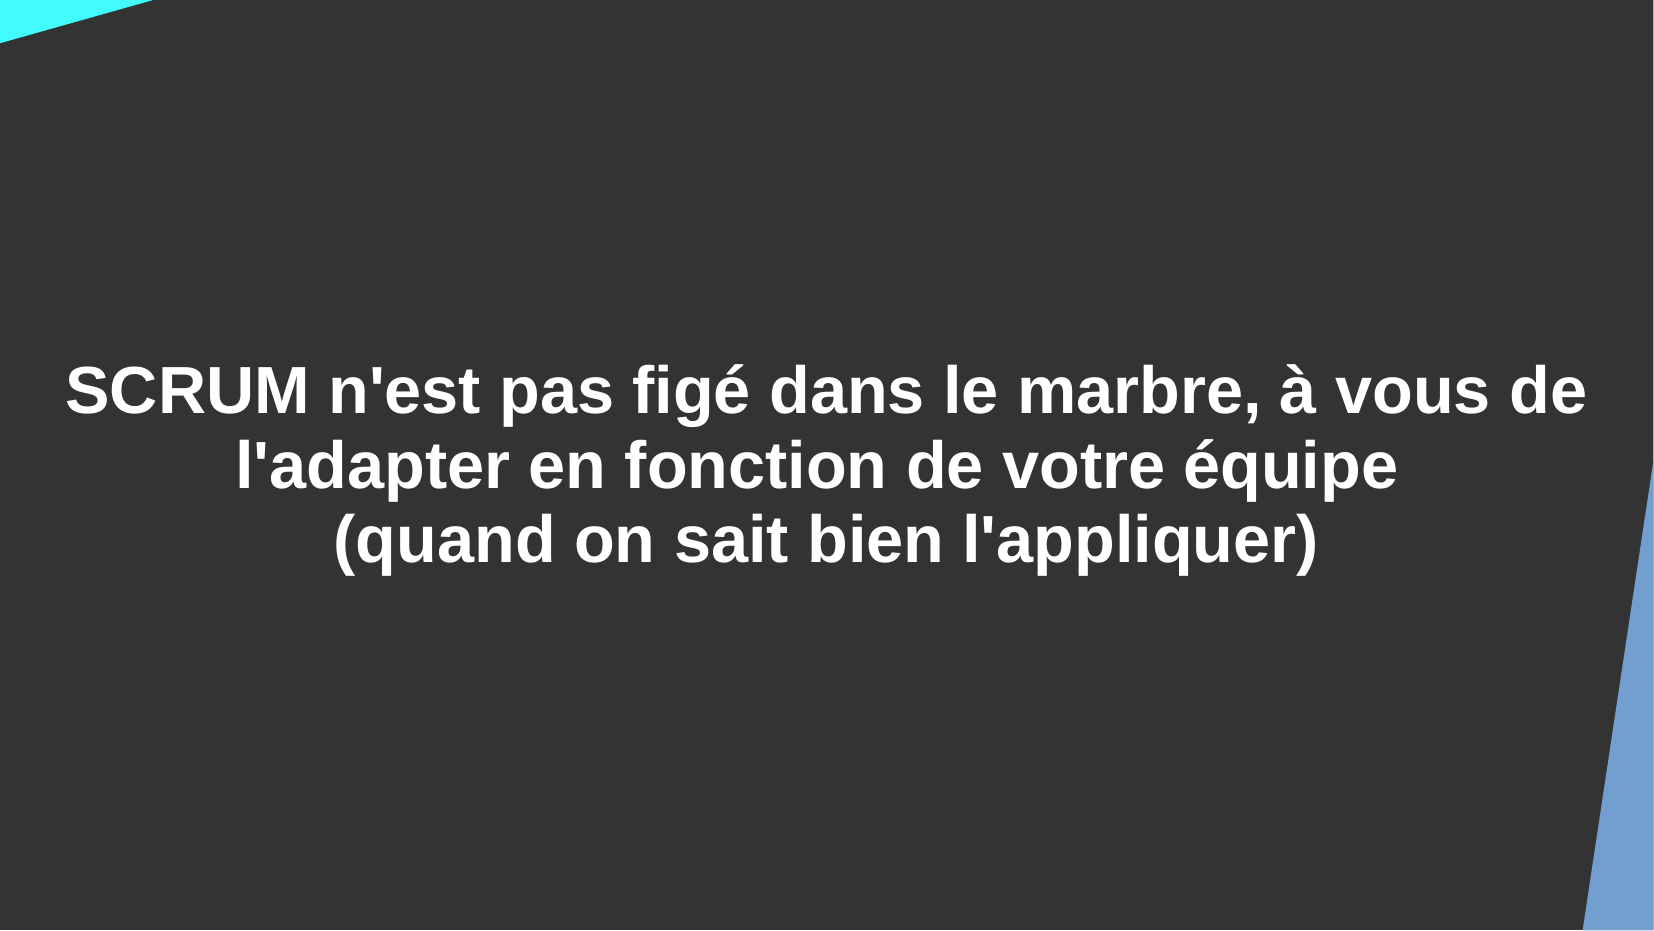

# SCRUM n'est pas figé dans le marbre, à vous de l'adapter en fonction de votre équipe (quand on sait bien l'appliquer)